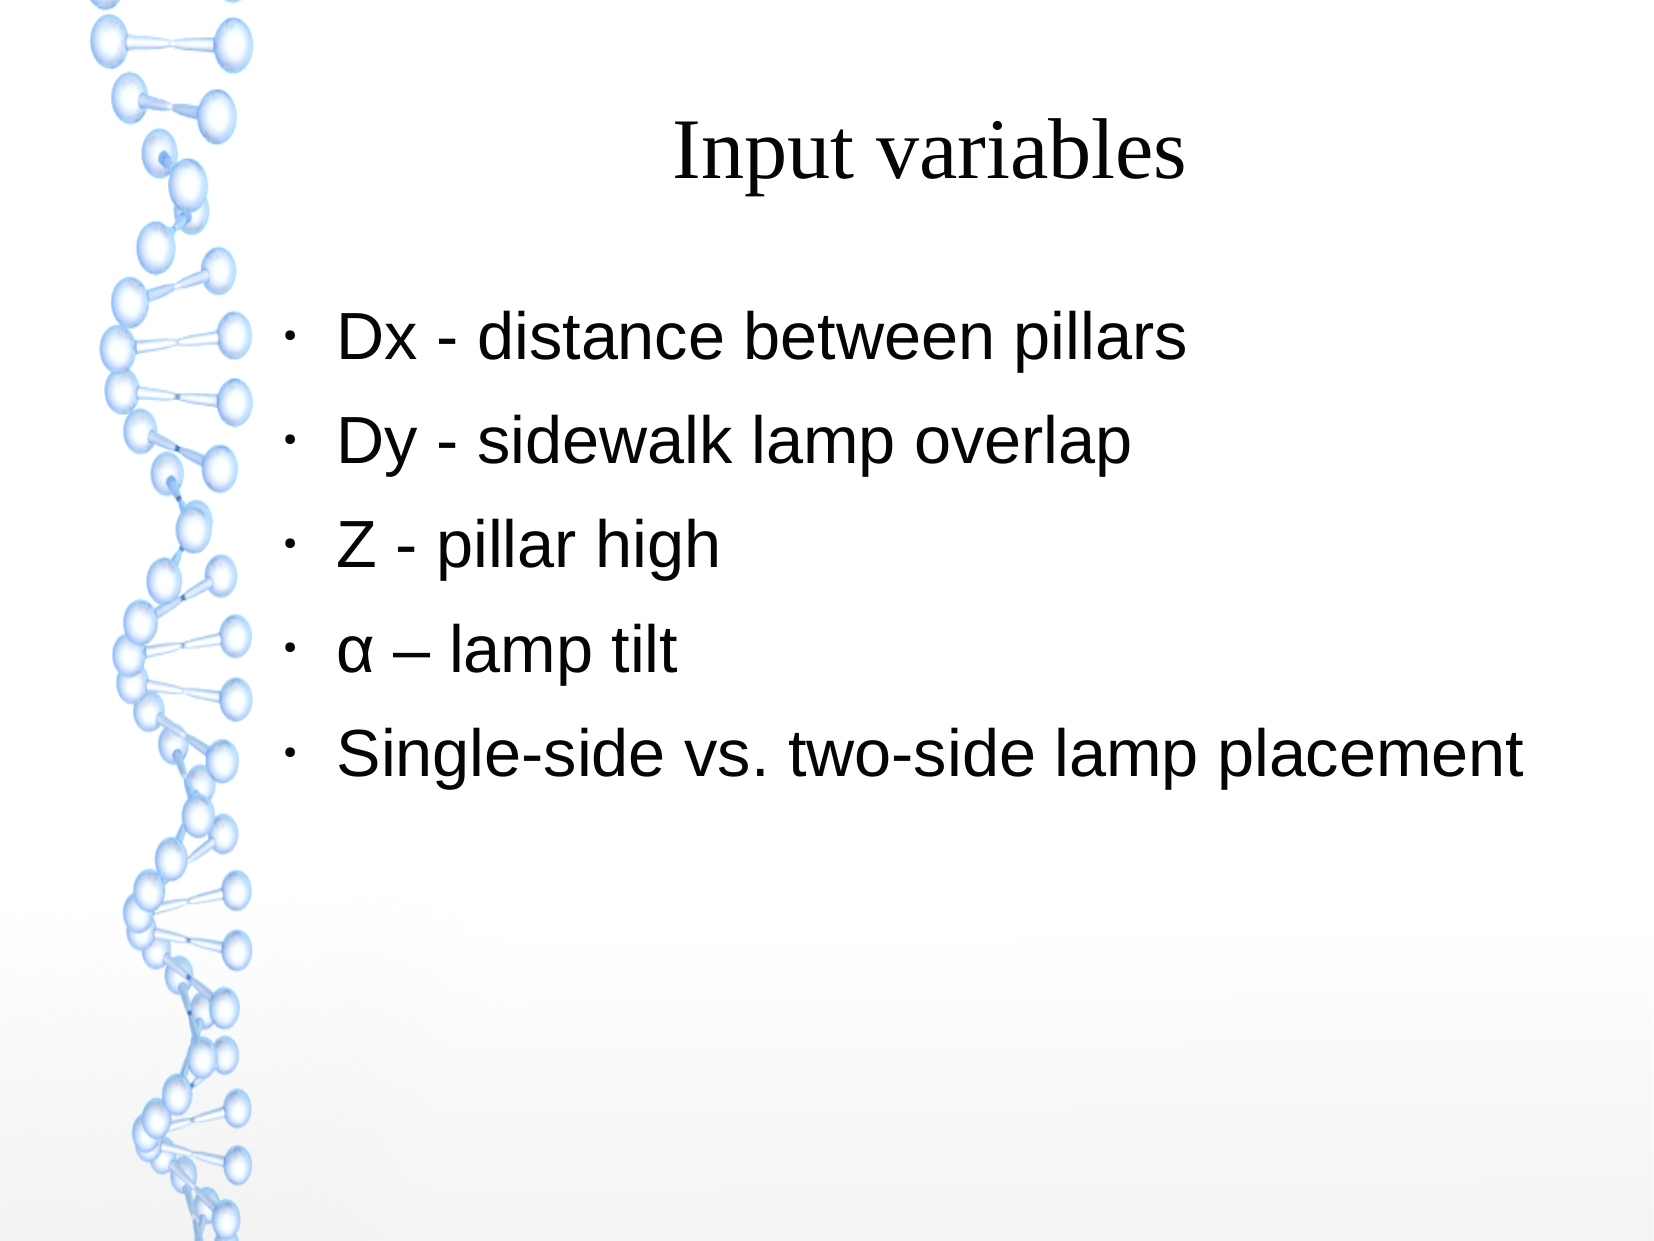

# Input variables
Dx - distance between pillars
Dy - sidewalk lamp overlap
Z - pillar high
α – lamp tilt
Single-side vs. two-side lamp placement